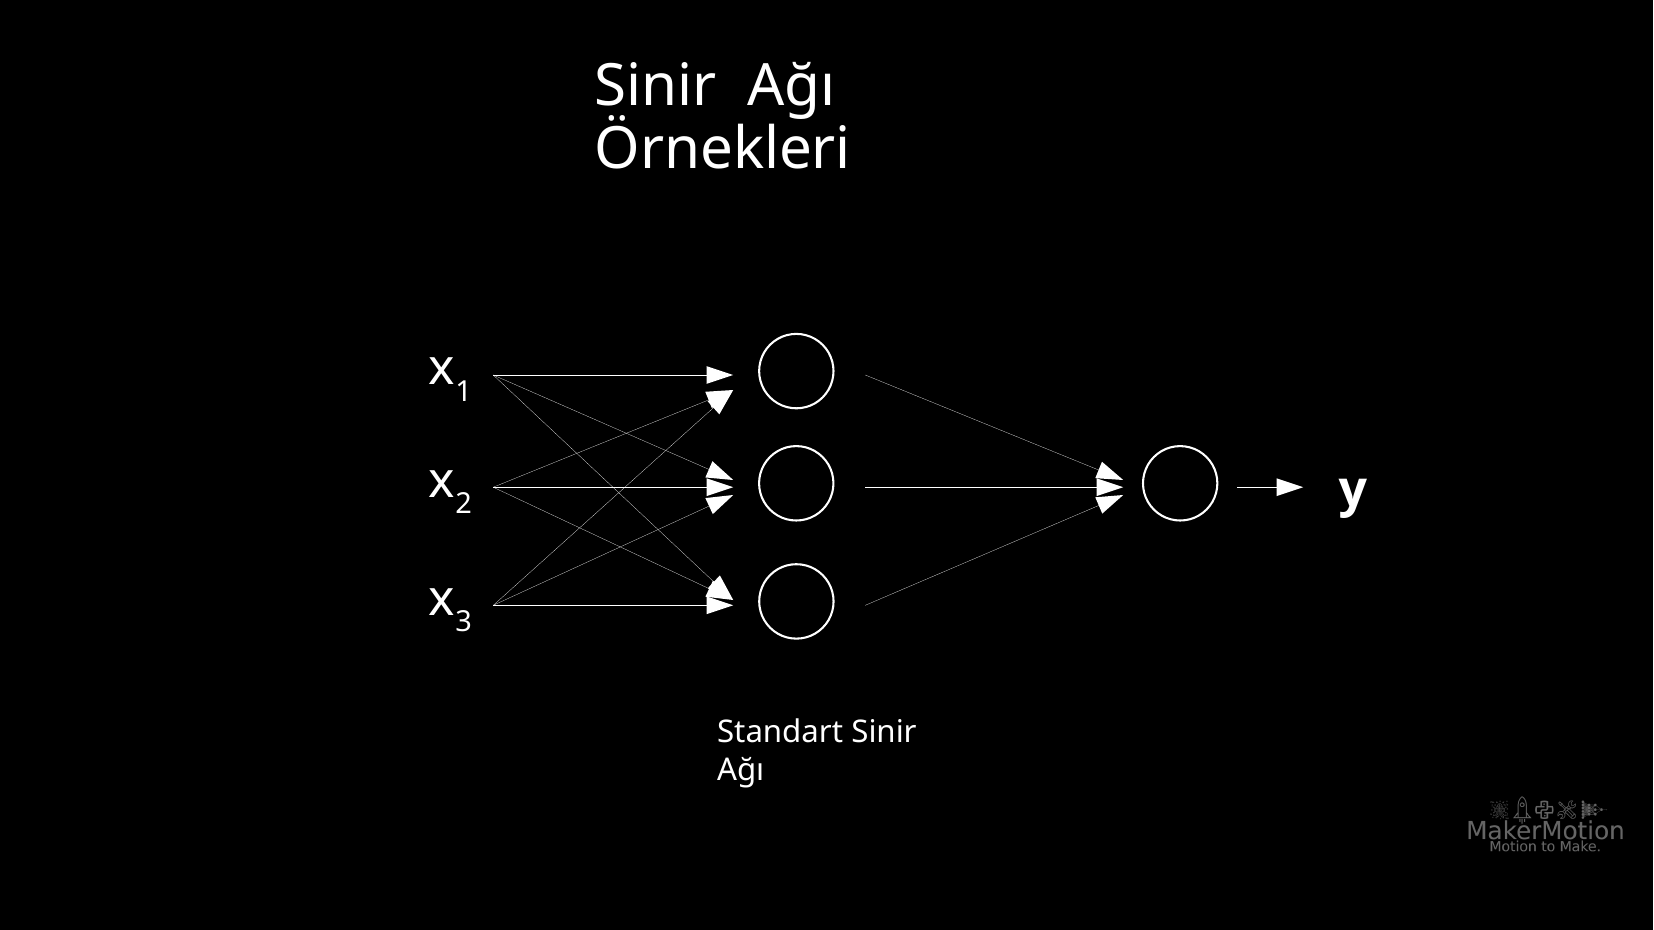

# Sinir Ağı Örnekleri
x1
x2
y
x3
Standart Sinir Ağı